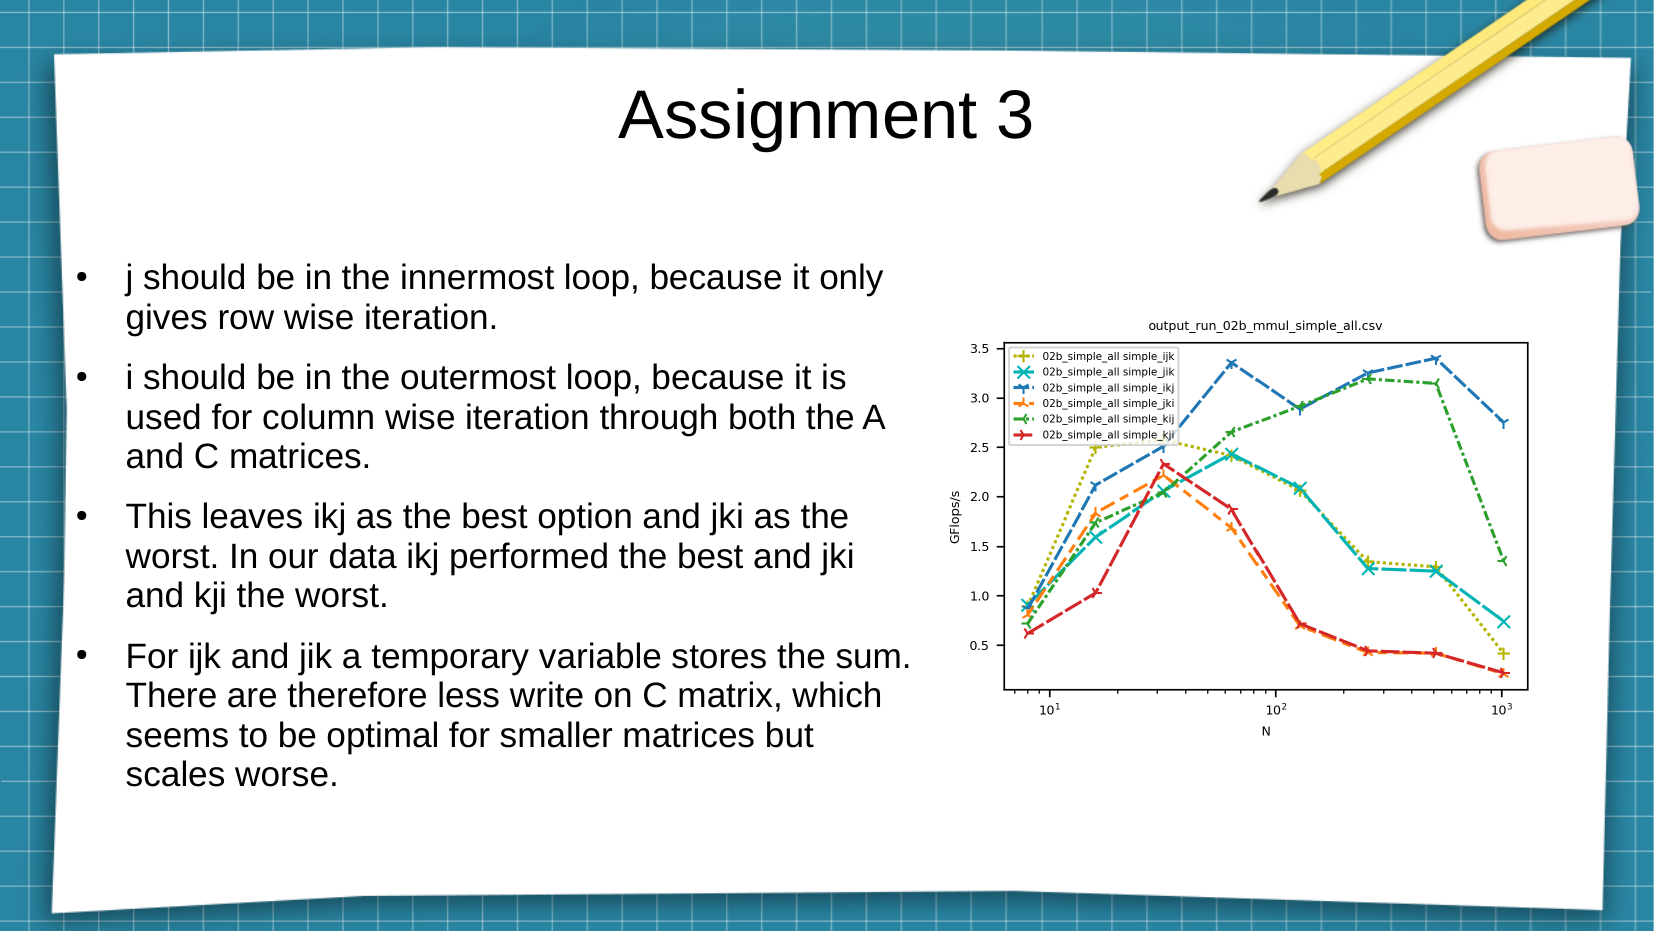

# Assignment 3
j should be in the innermost loop, because it only gives row wise iteration.
i should be in the outermost loop, because it is used for column wise iteration through both the A and C matrices.
This leaves ikj as the best option and jki as the worst. In our data ikj performed the best and jki and kji the worst.
For ijk and jik a temporary variable stores the sum. There are therefore less write on C matrix, which seems to be optimal for smaller matrices but scales worse.